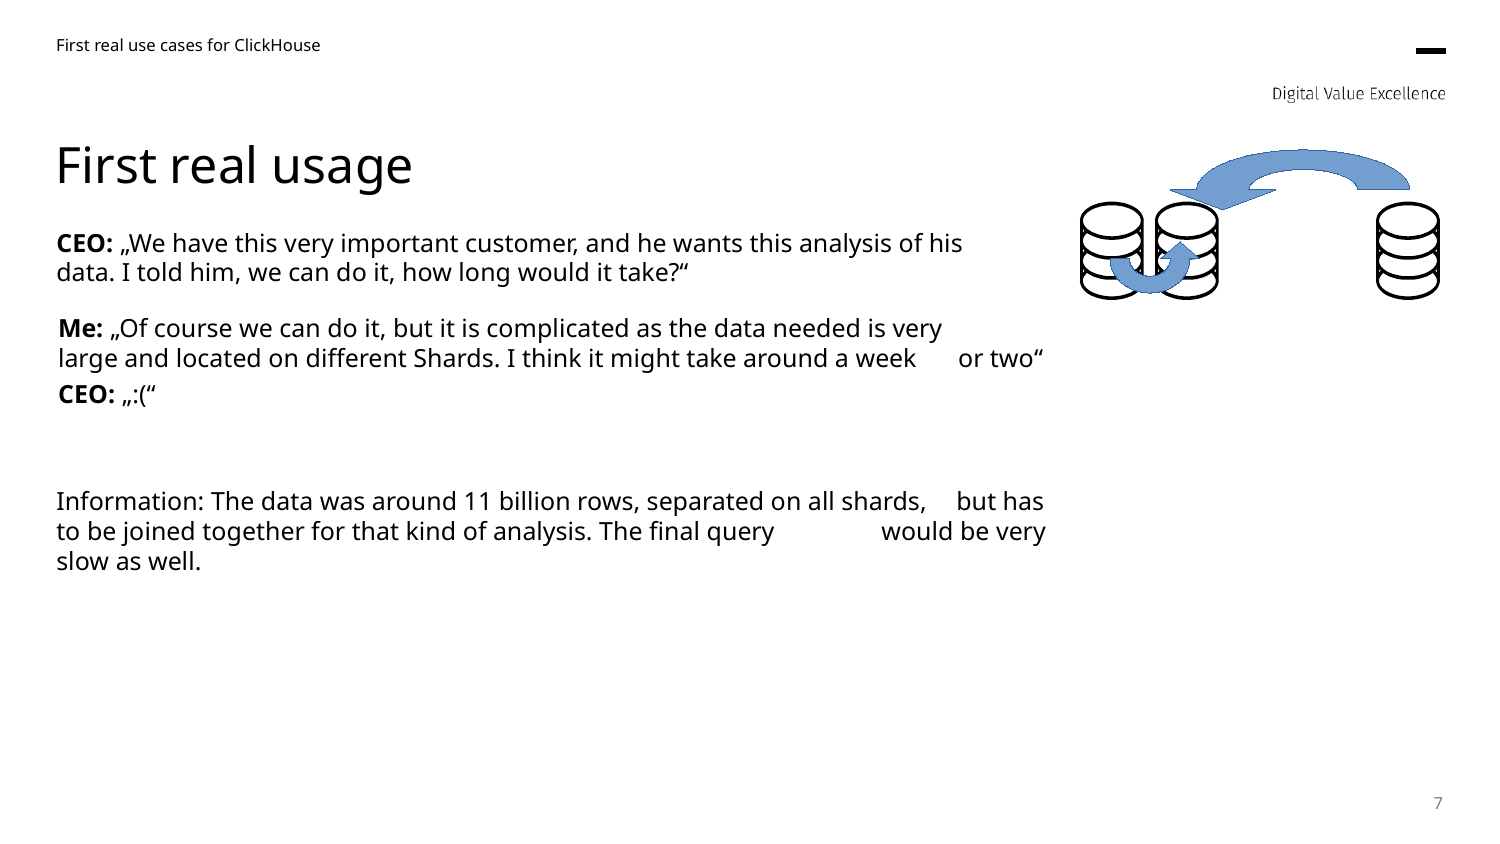

First real use cases for ClickHouse
First real usage
Information: The data was around 11 billion rows, separated on all shards, 	but has to be joined together for that kind of analysis. The final query 		would be very slow as well.
CEO: „We have this very important customer, and he wants this analysis of his 	data. I told him, we can do it, how long would it take?“
Me: „Of course we can do it, but it is complicated as the data needed is very 		large and located on different Shards. I think it might take around a week 	or two“
CEO: „:(“